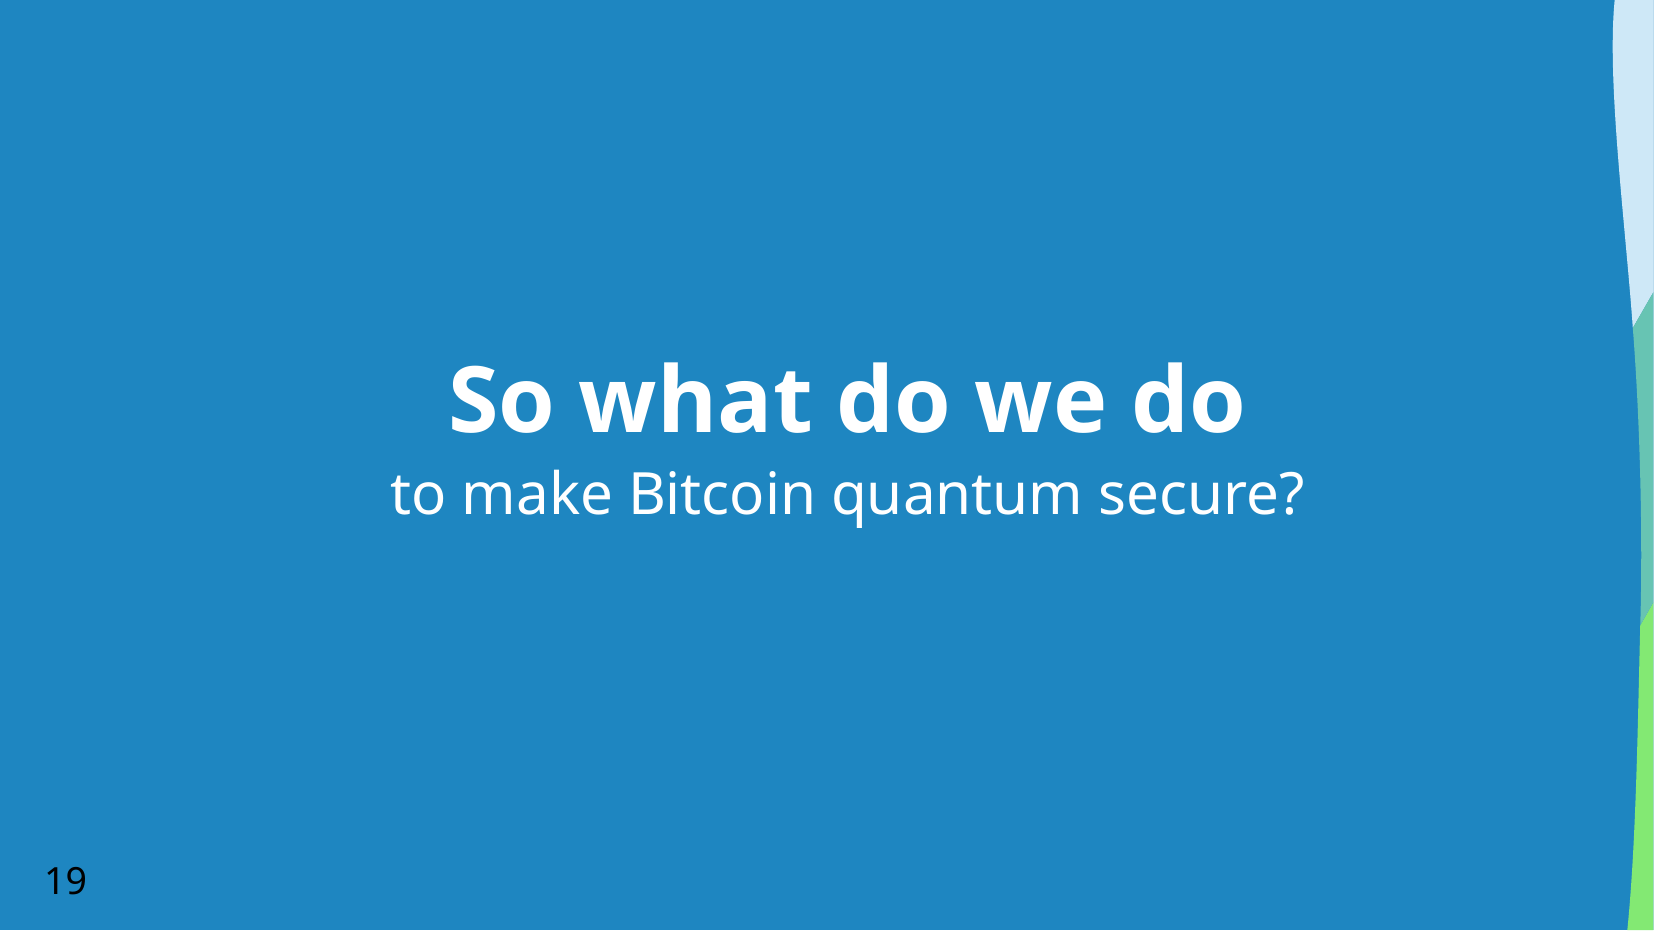

So what do we do
to make Bitcoin quantum secure?